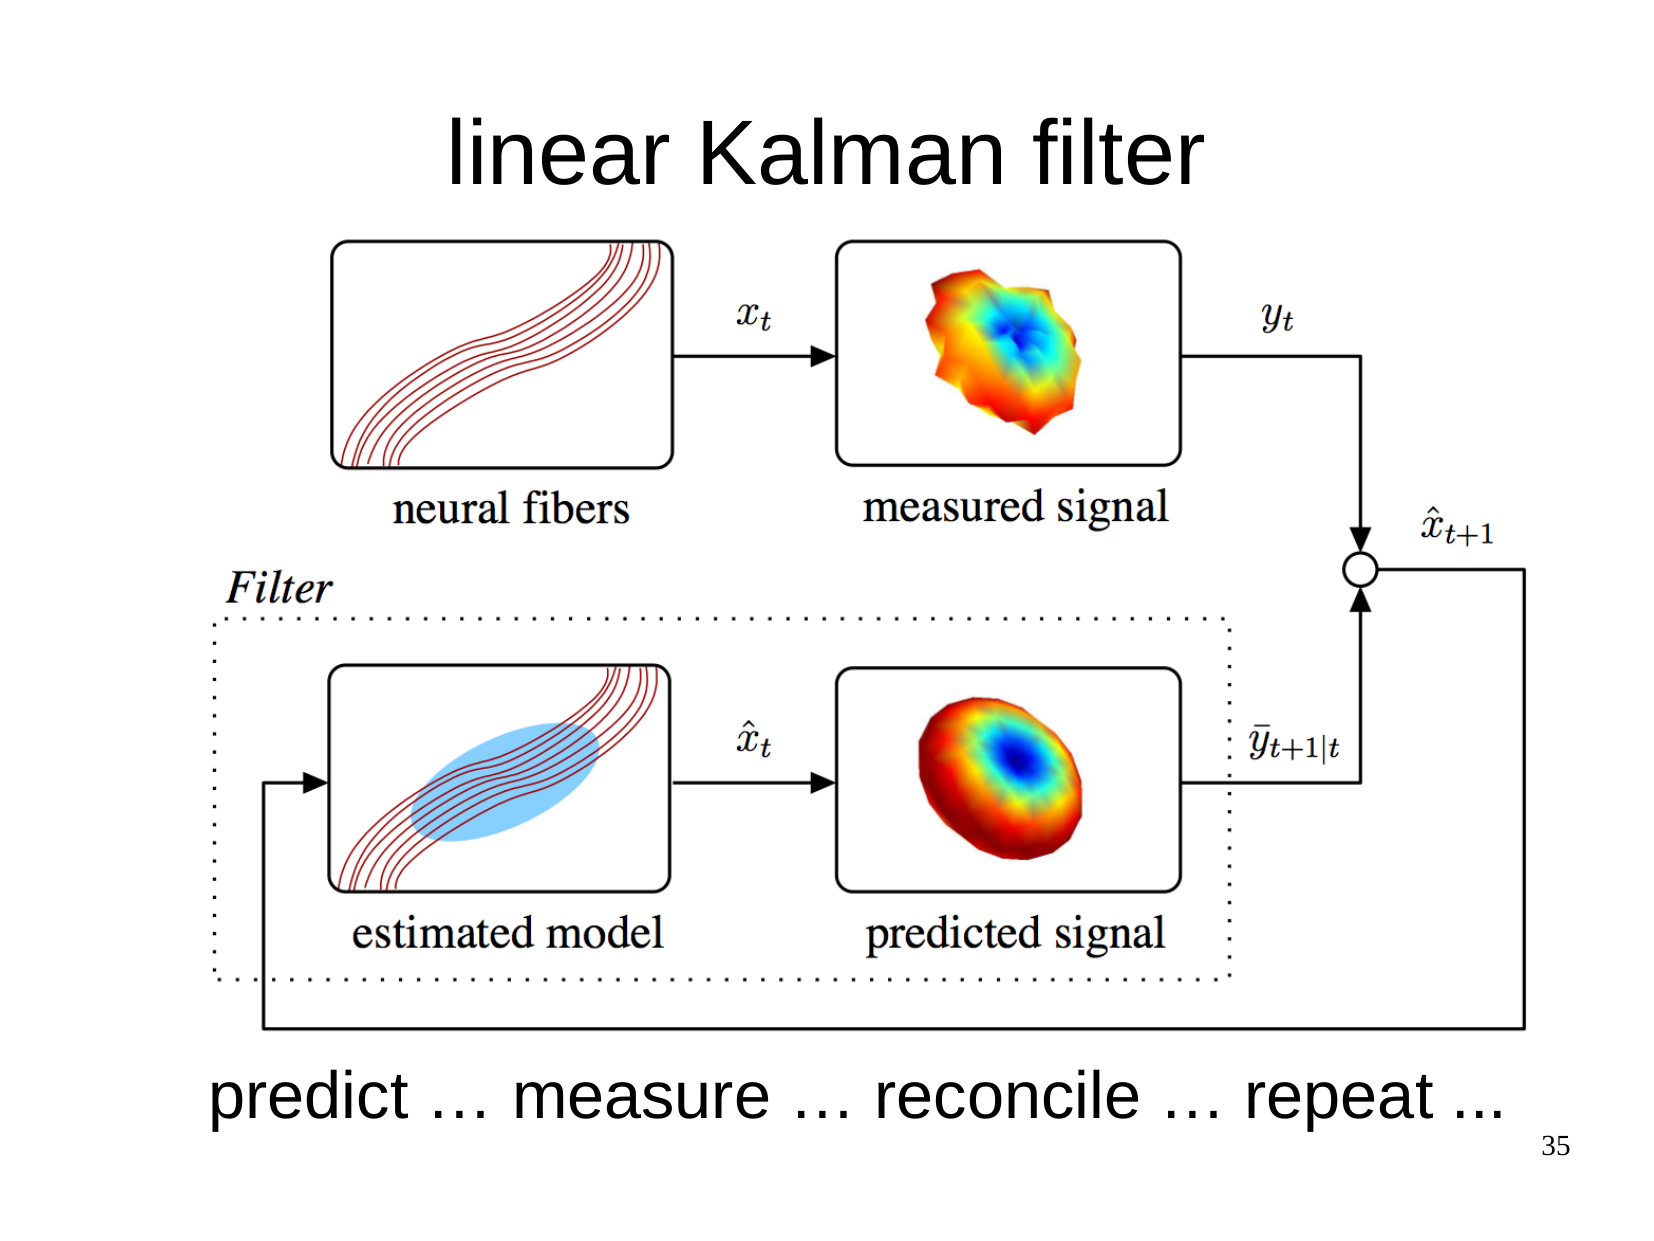

linear Kalman filter
# predict … measure … reconcile … repeat ...
35